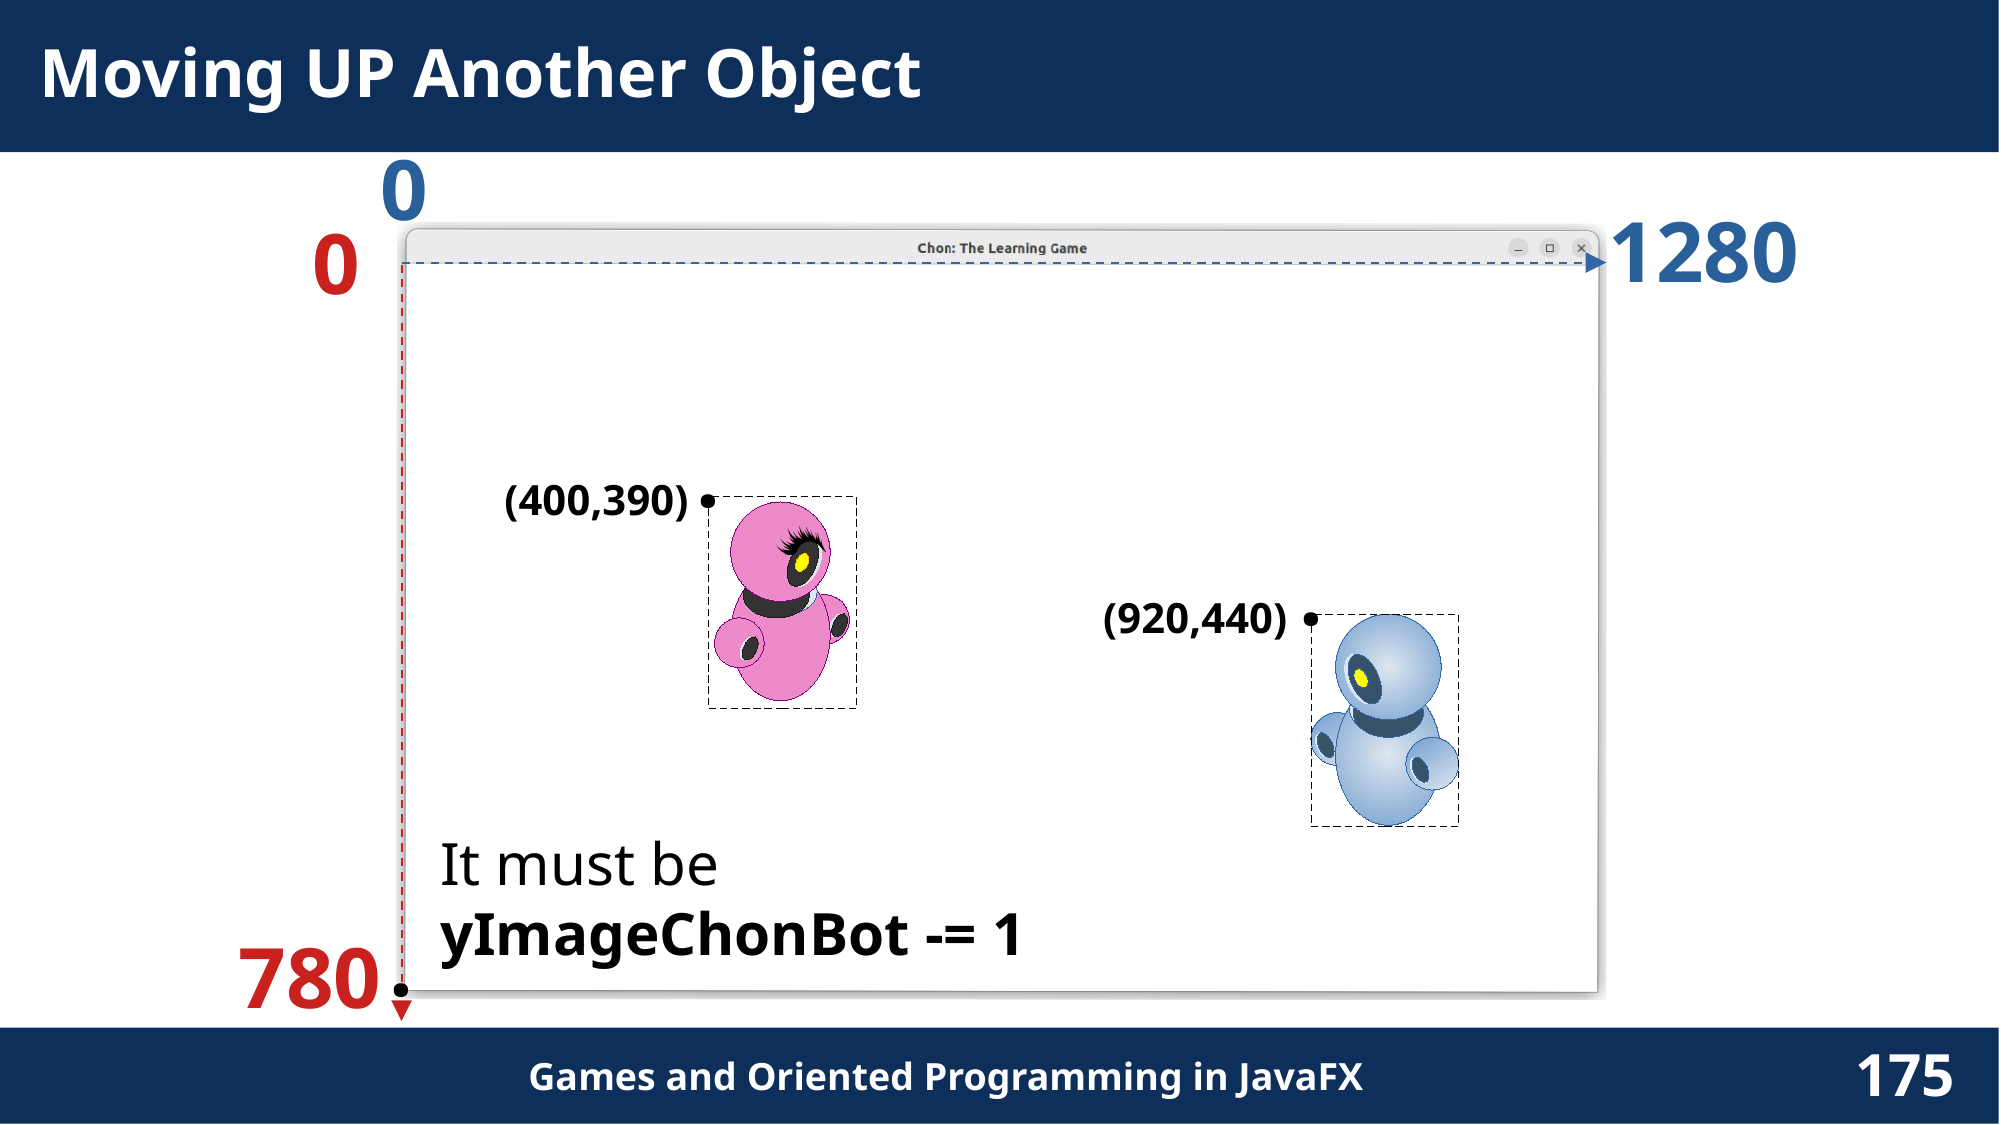

Moving UP Another Object
0
1280
0
.
(400,390)
.
 (920,440)
It must be
yImageChonBot -= 1
.
780